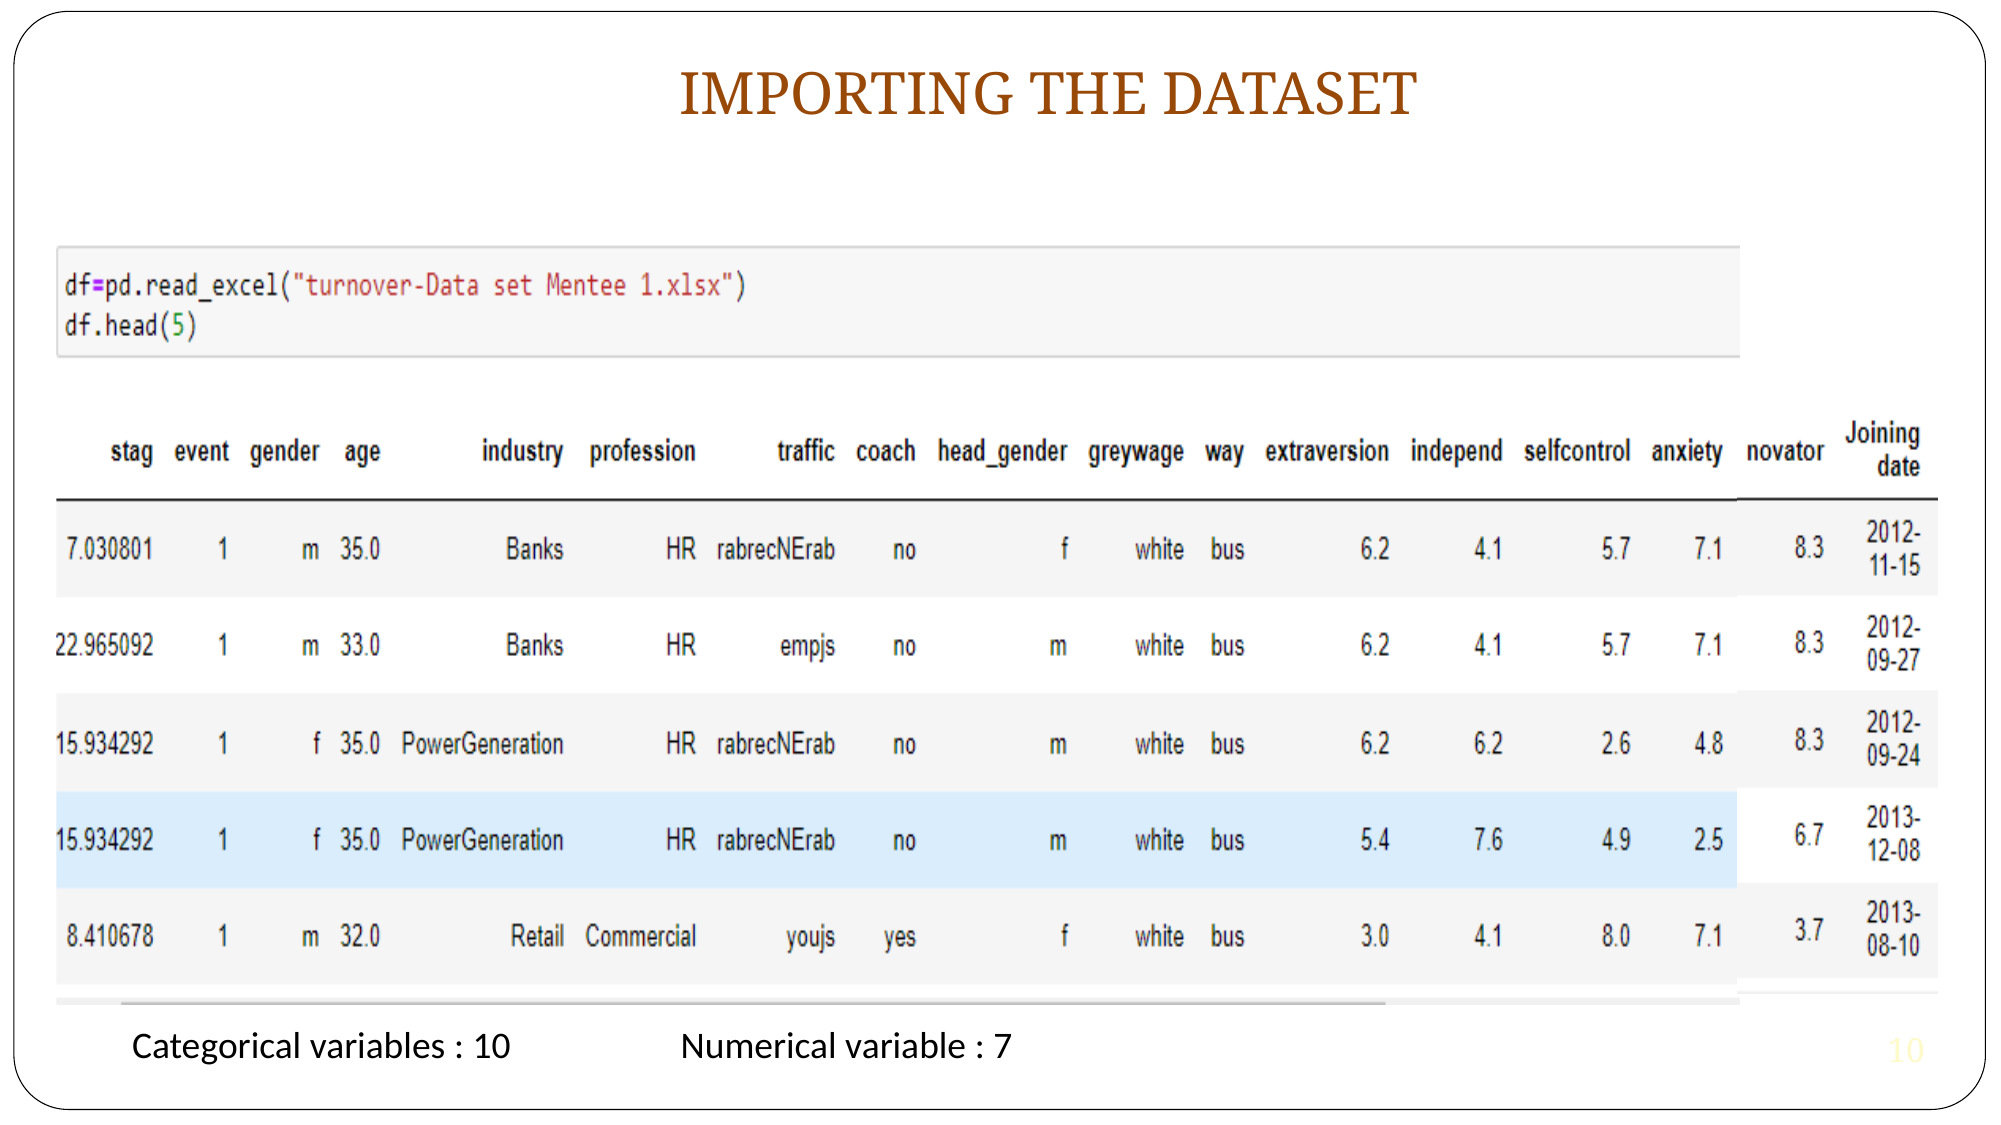

# IMPORTING THE DATASET
Categorical variables : 10                    Numerical variable : 7